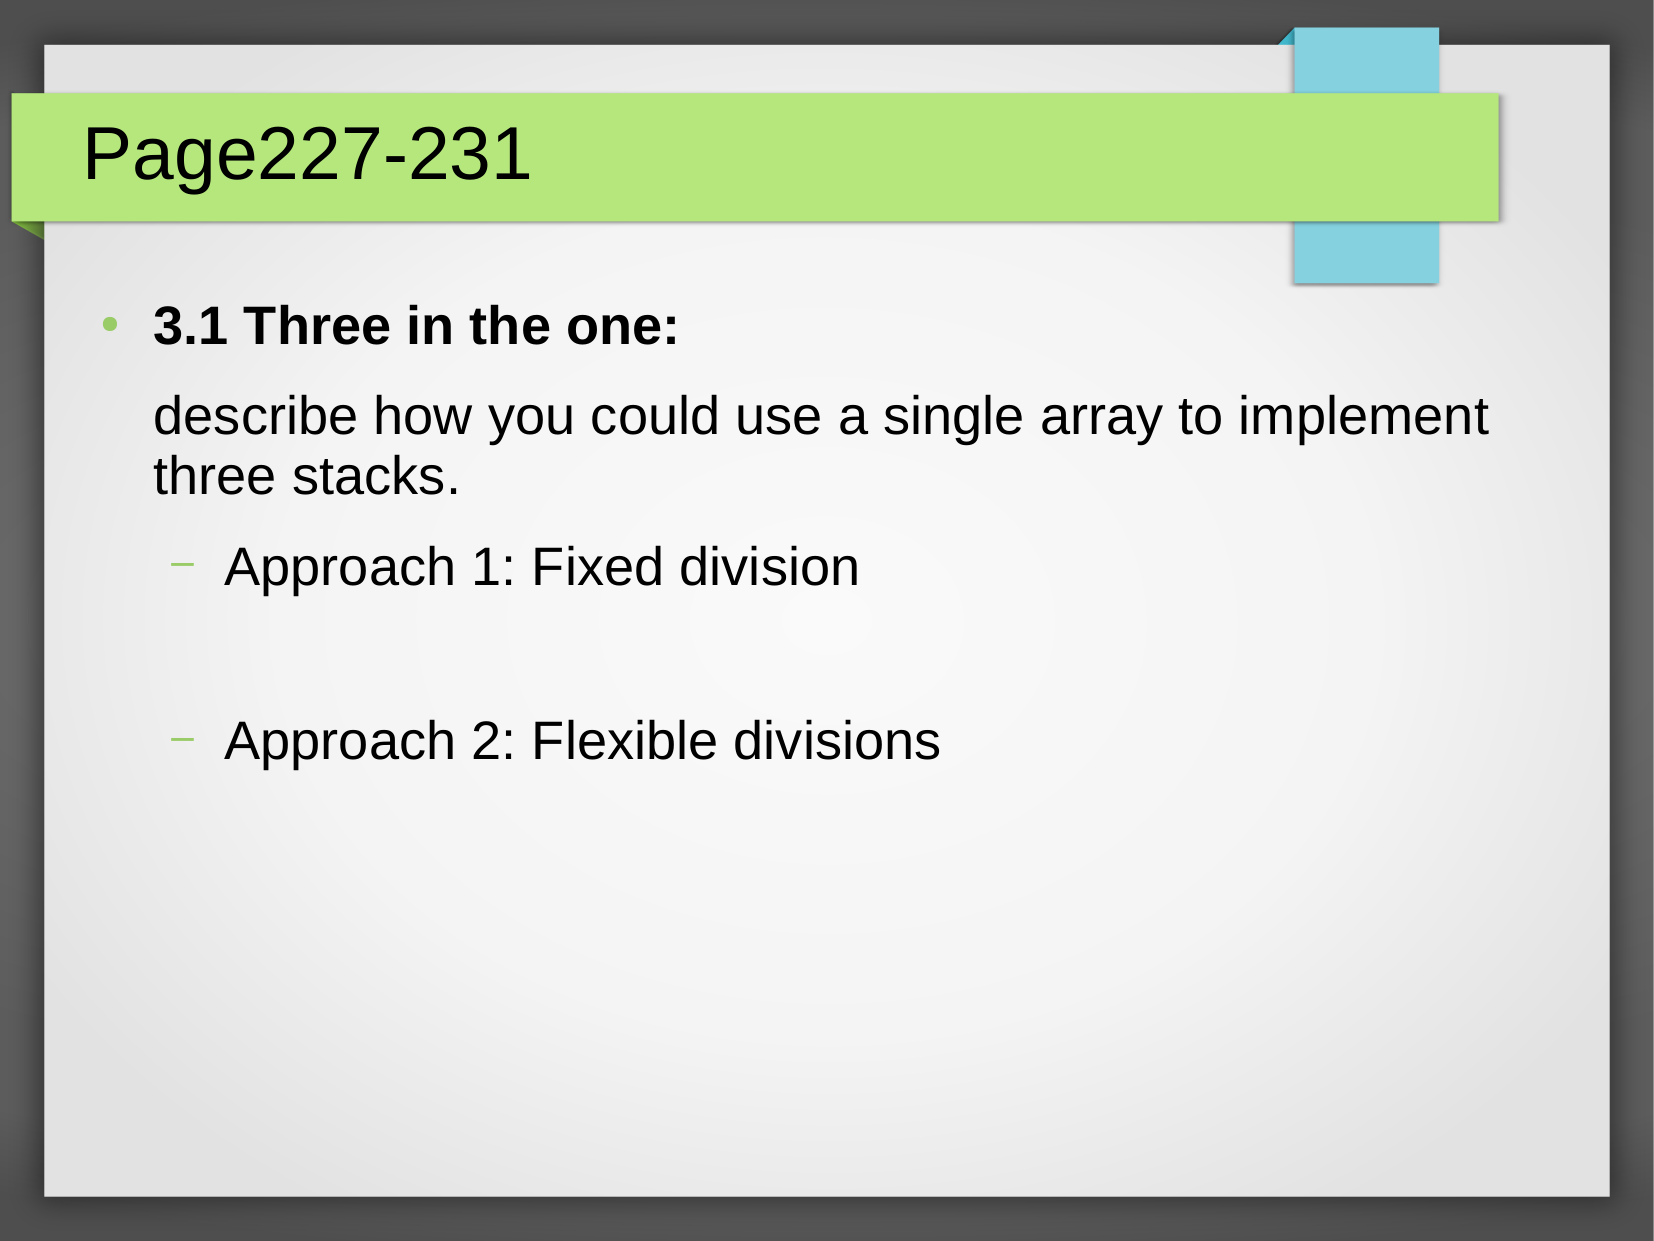

# Page227-231
3.1 Three in the one:
describe how you could use a single array to implement three stacks.
Approach 1: Fixed division
Approach 2: Flexible divisions